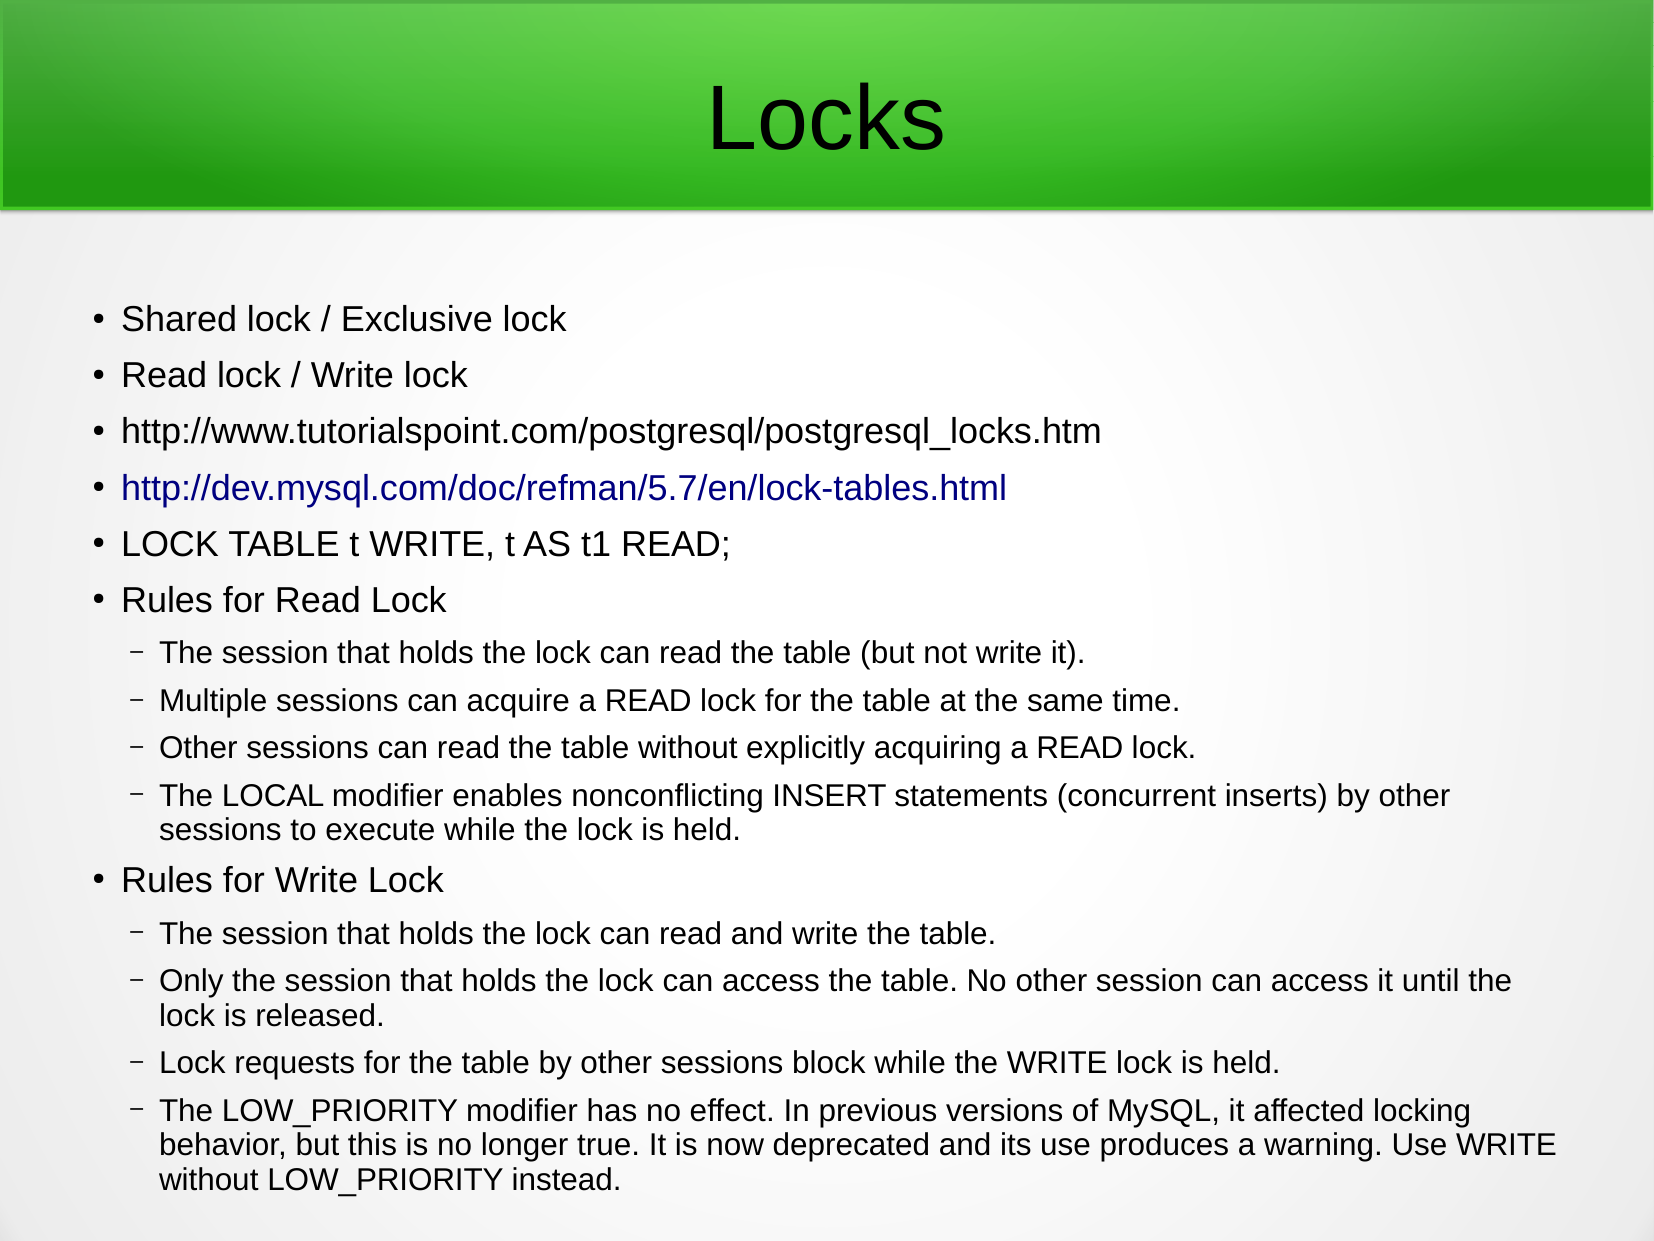

# Locks
Shared lock / Exclusive lock
Read lock / Write lock
http://www.tutorialspoint.com/postgresql/postgresql_locks.htm
http://dev.mysql.com/doc/refman/5.7/en/lock-tables.html
LOCK TABLE t WRITE, t AS t1 READ;
Rules for Read Lock
The session that holds the lock can read the table (but not write it).
Multiple sessions can acquire a READ lock for the table at the same time.
Other sessions can read the table without explicitly acquiring a READ lock.
The LOCAL modifier enables nonconflicting INSERT statements (concurrent inserts) by other sessions to execute while the lock is held.
Rules for Write Lock
The session that holds the lock can read and write the table.
Only the session that holds the lock can access the table. No other session can access it until the lock is released.
Lock requests for the table by other sessions block while the WRITE lock is held.
The LOW_PRIORITY modifier has no effect. In previous versions of MySQL, it affected locking behavior, but this is no longer true. It is now deprecated and its use produces a warning. Use WRITE without LOW_PRIORITY instead.